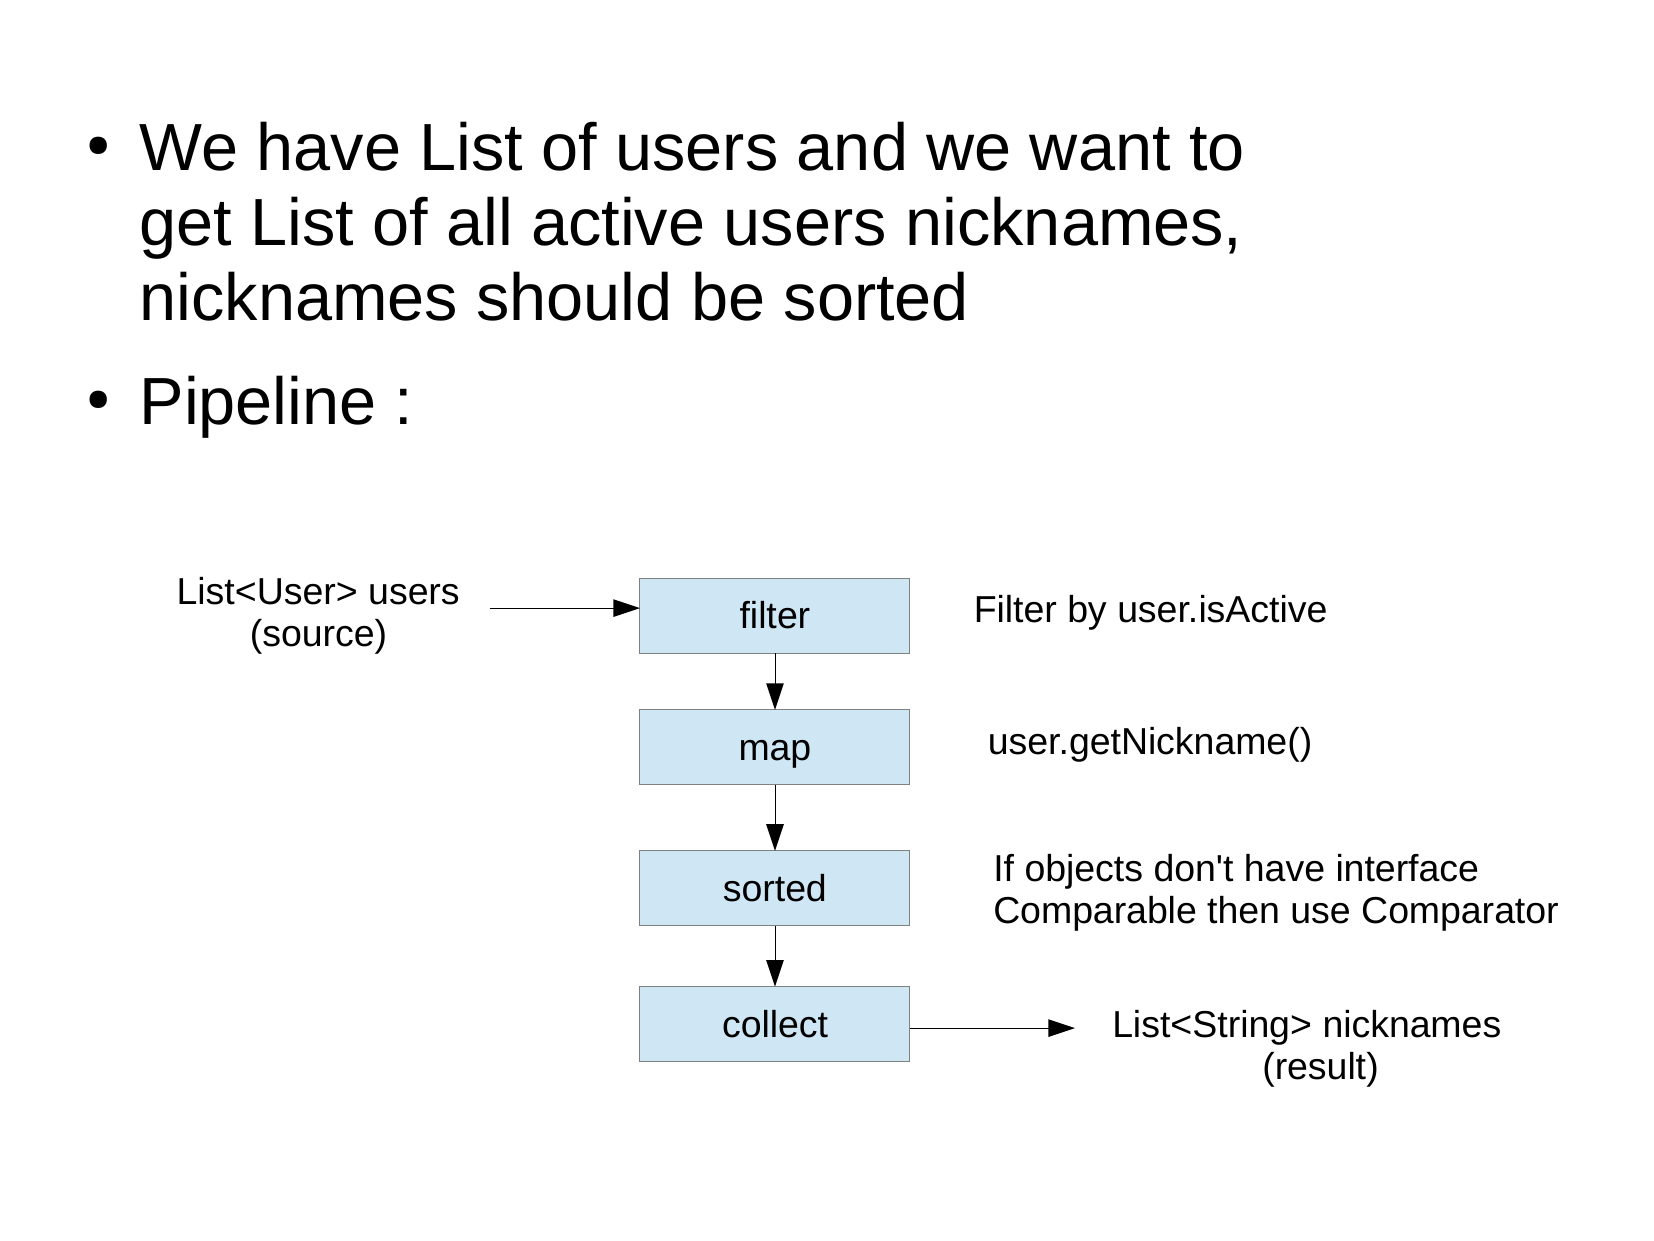

# We have List of users and we want to get List of all active users nicknames, nicknames should be sorted
Pipeline :
List<User> users
 (source)
filter
Filter by user.isActive
map
user.getNickname()
If objects don't have interface Comparable then use Comparator
sorted
collect
List<String> nicknames
		(result)